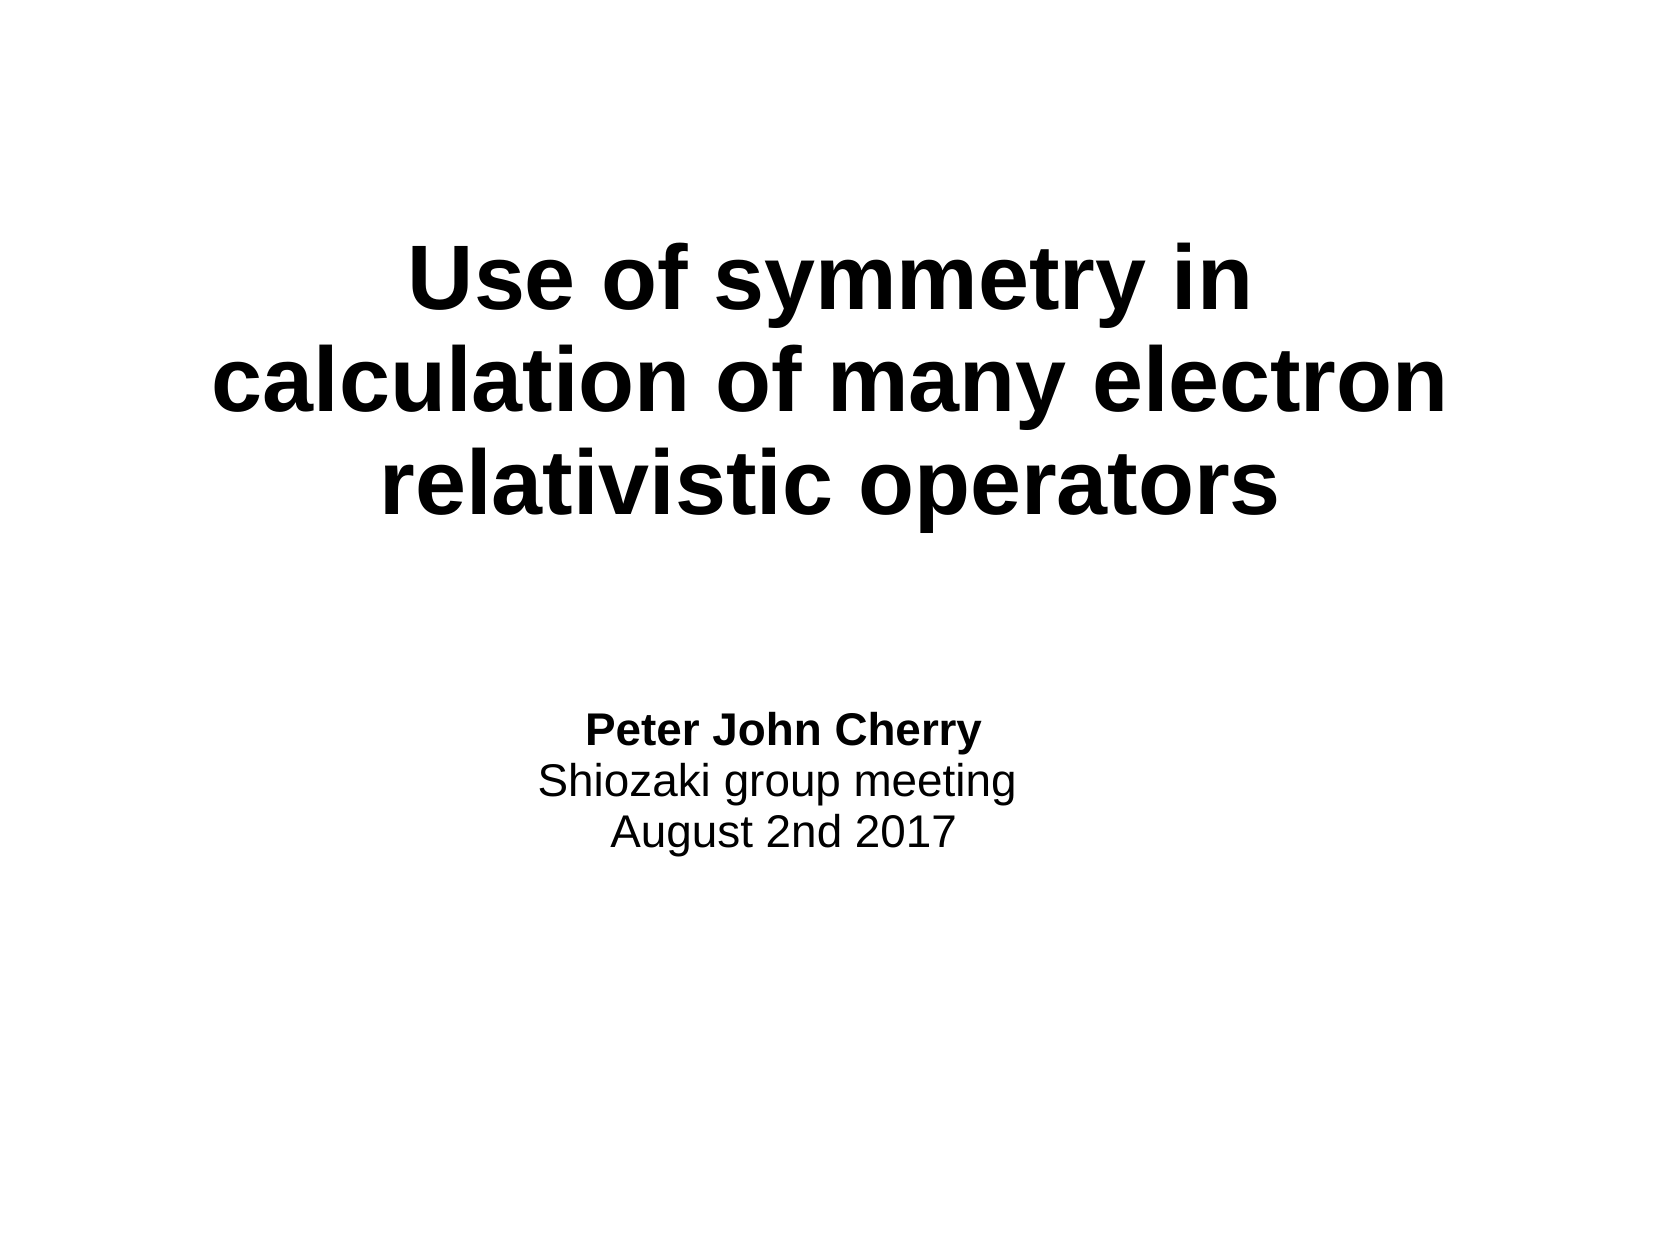

# Use of symmetry in calculation of many electron relativistic operators
Peter John Cherry
Shiozaki group meeting
August 2nd 2017